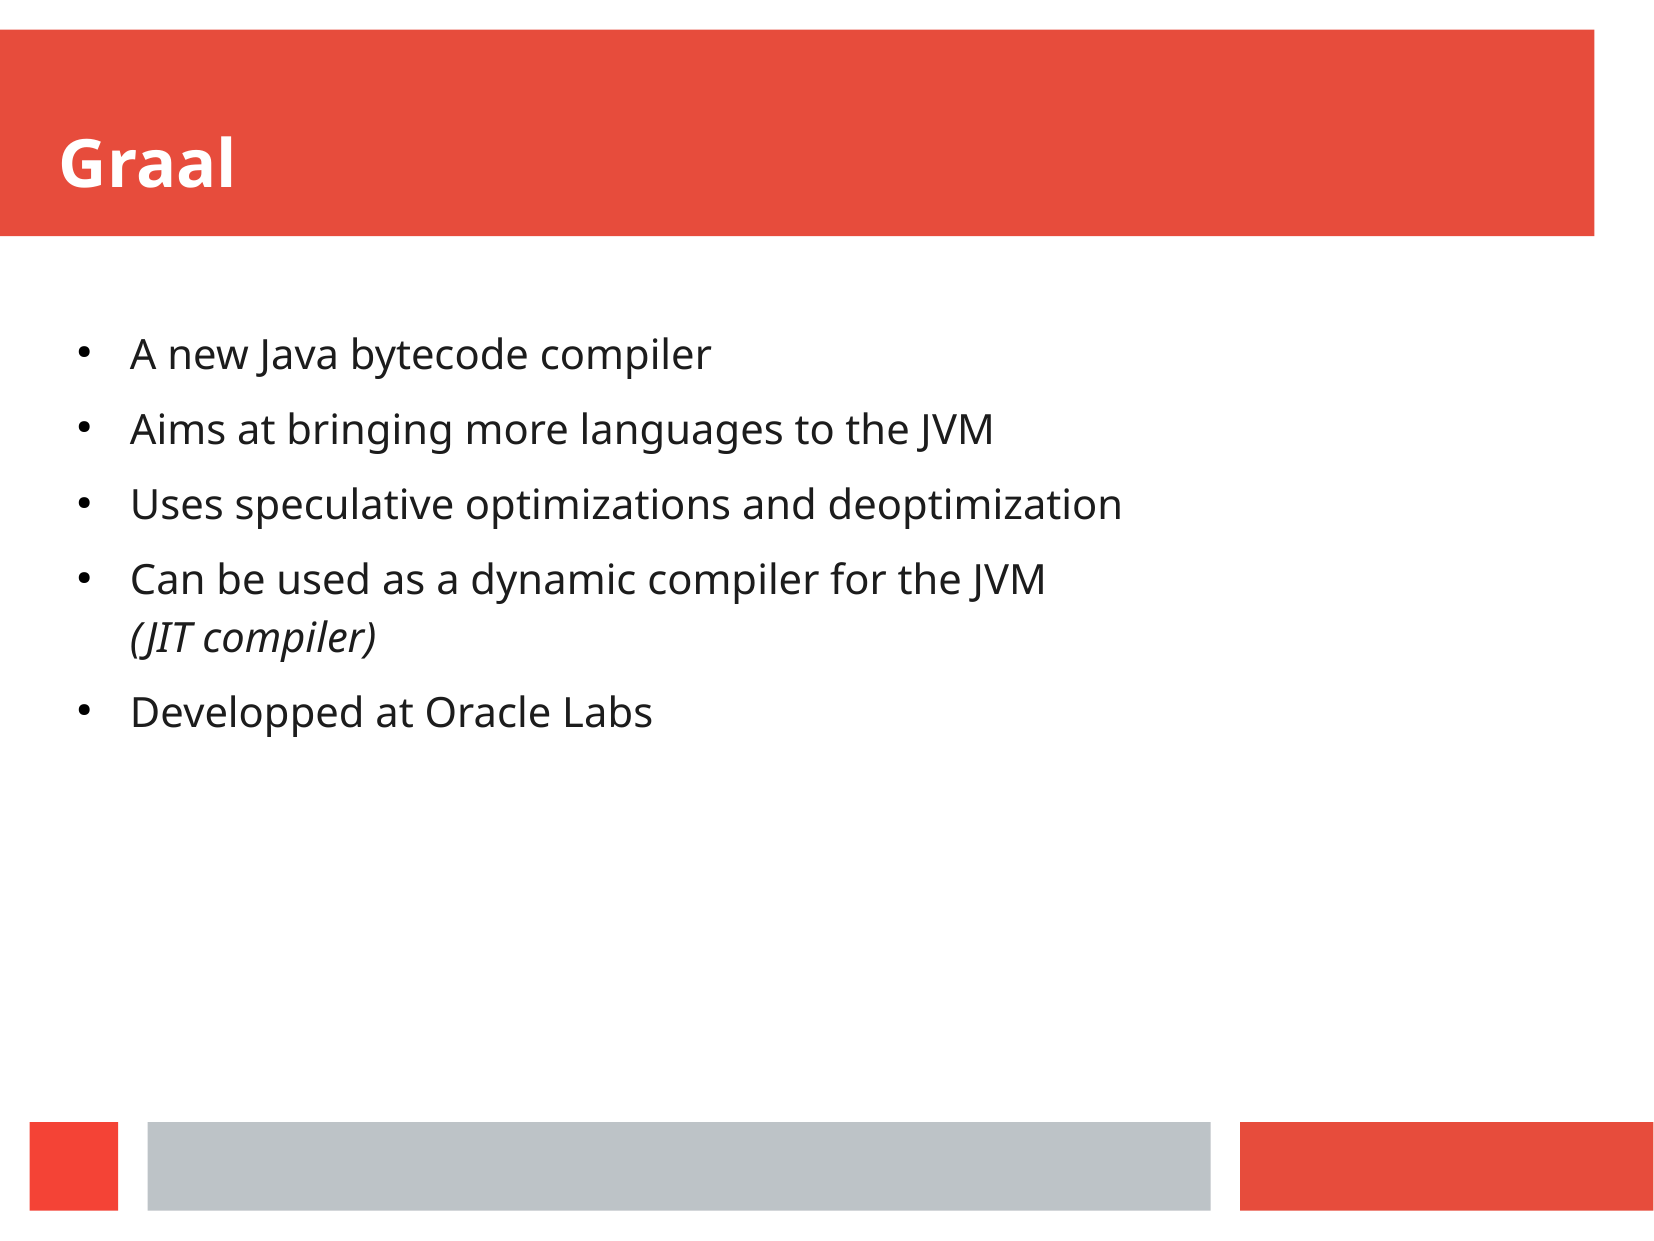

# Graal
A new Java bytecode compiler
Aims at bringing more languages to the JVM
Uses speculative optimizations and deoptimization
Can be used as a dynamic compiler for the JVM
(JIT compiler)
Developped at Oracle Labs